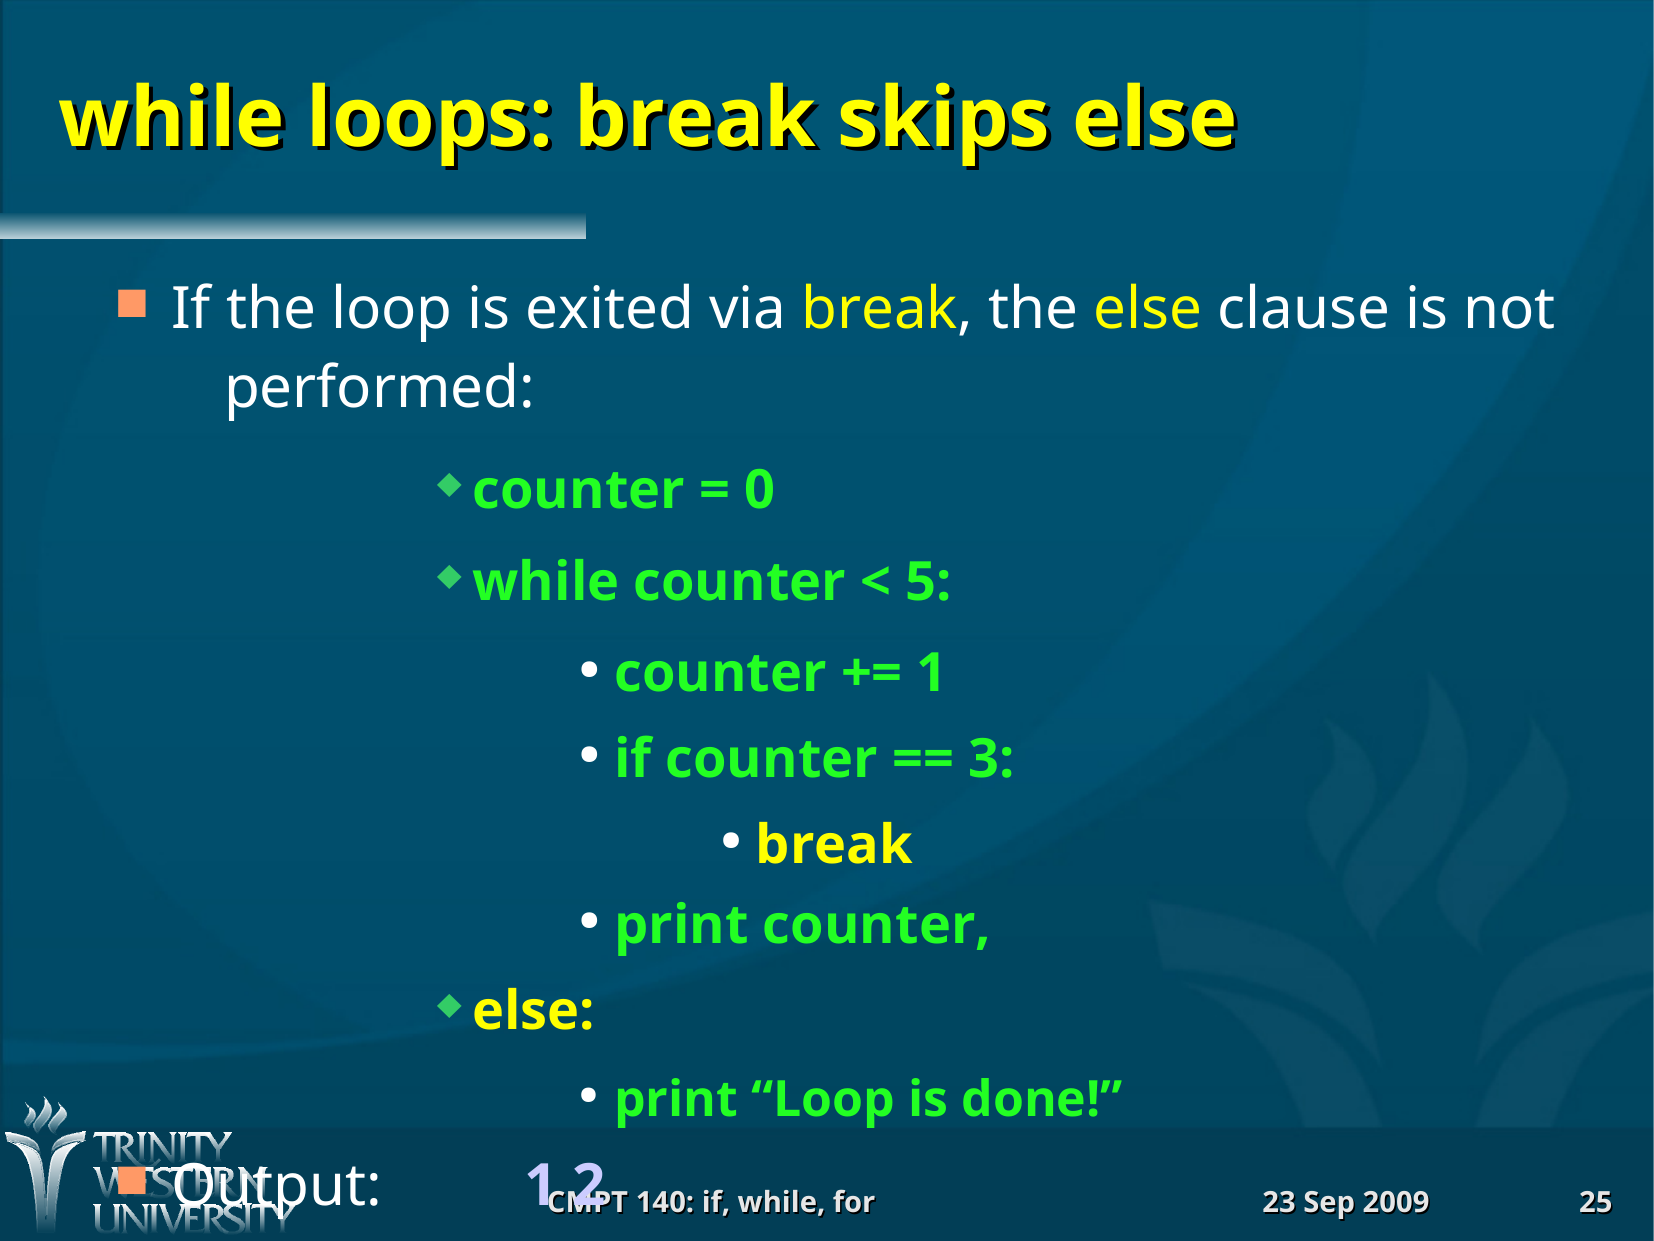

# while loops: break skips else
If the loop is exited via break, the else clause is not performed:
counter = 0
while counter < 5:
counter += 1
if counter == 3:
break
print counter,
else:
print “Loop is done!”
Output:		1 2
CMPT 140: if, while, for
23 Sep 2009
25